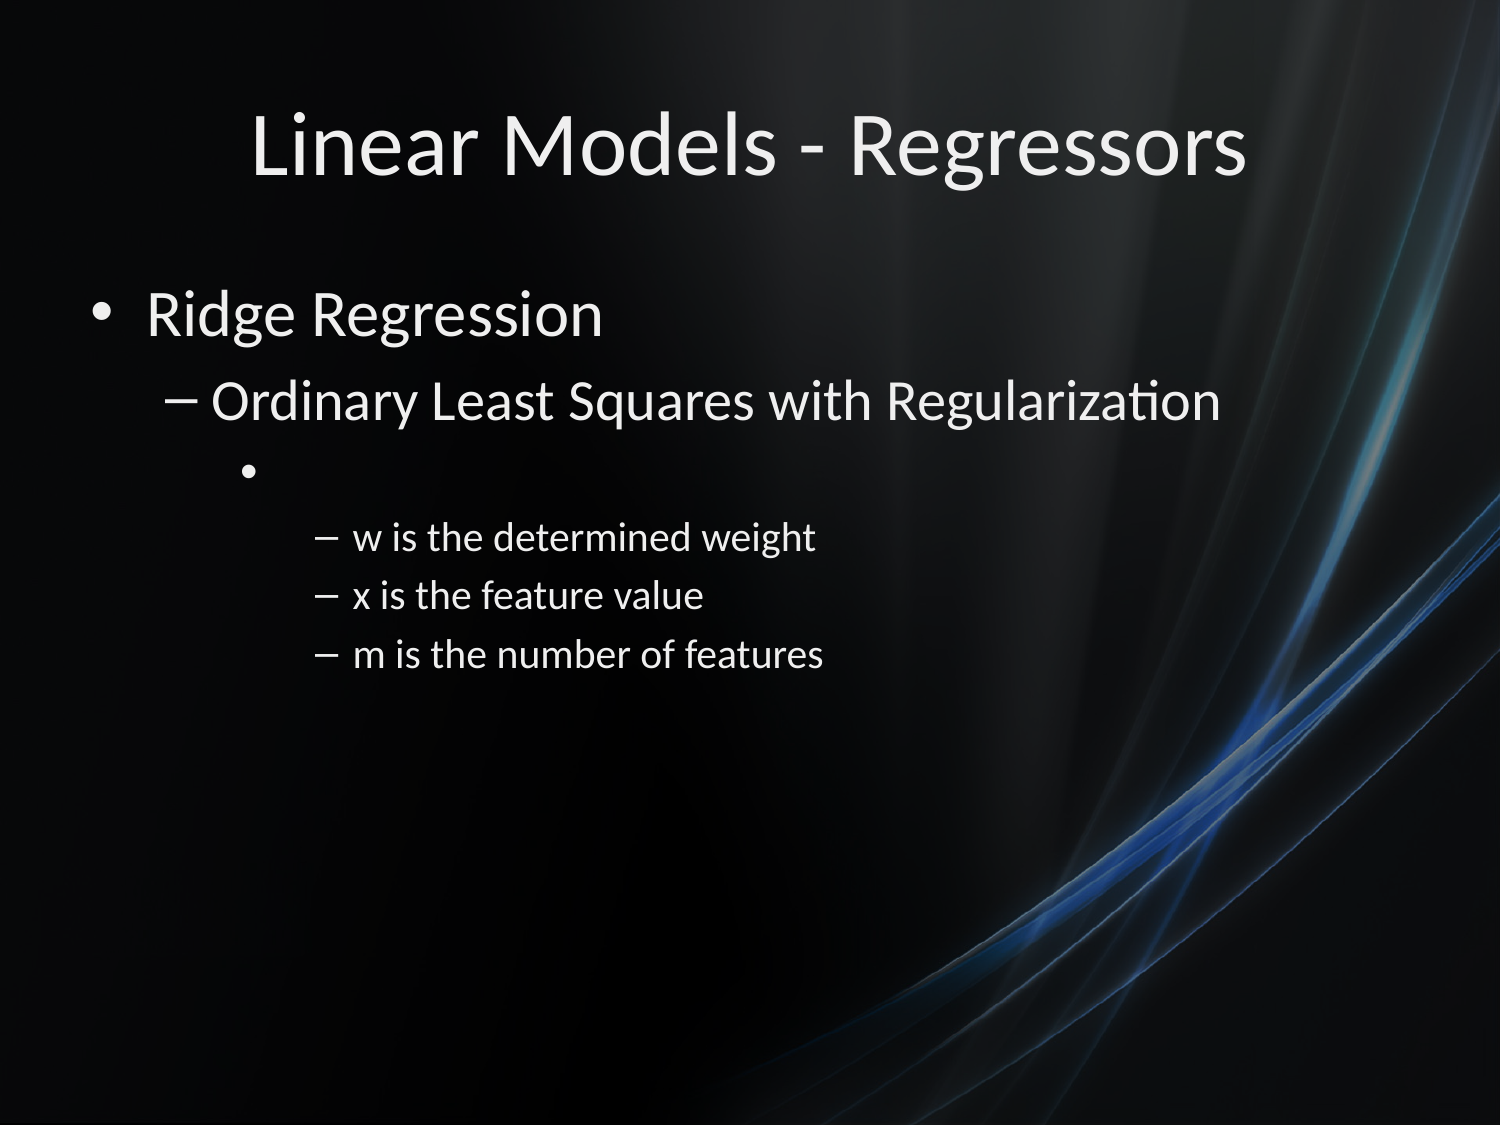

# Linear Models - Regressors
Ridge Regression
Ordinary Least Squares with Regularization
w is the determined weight
x is the feature value
m is the number of features